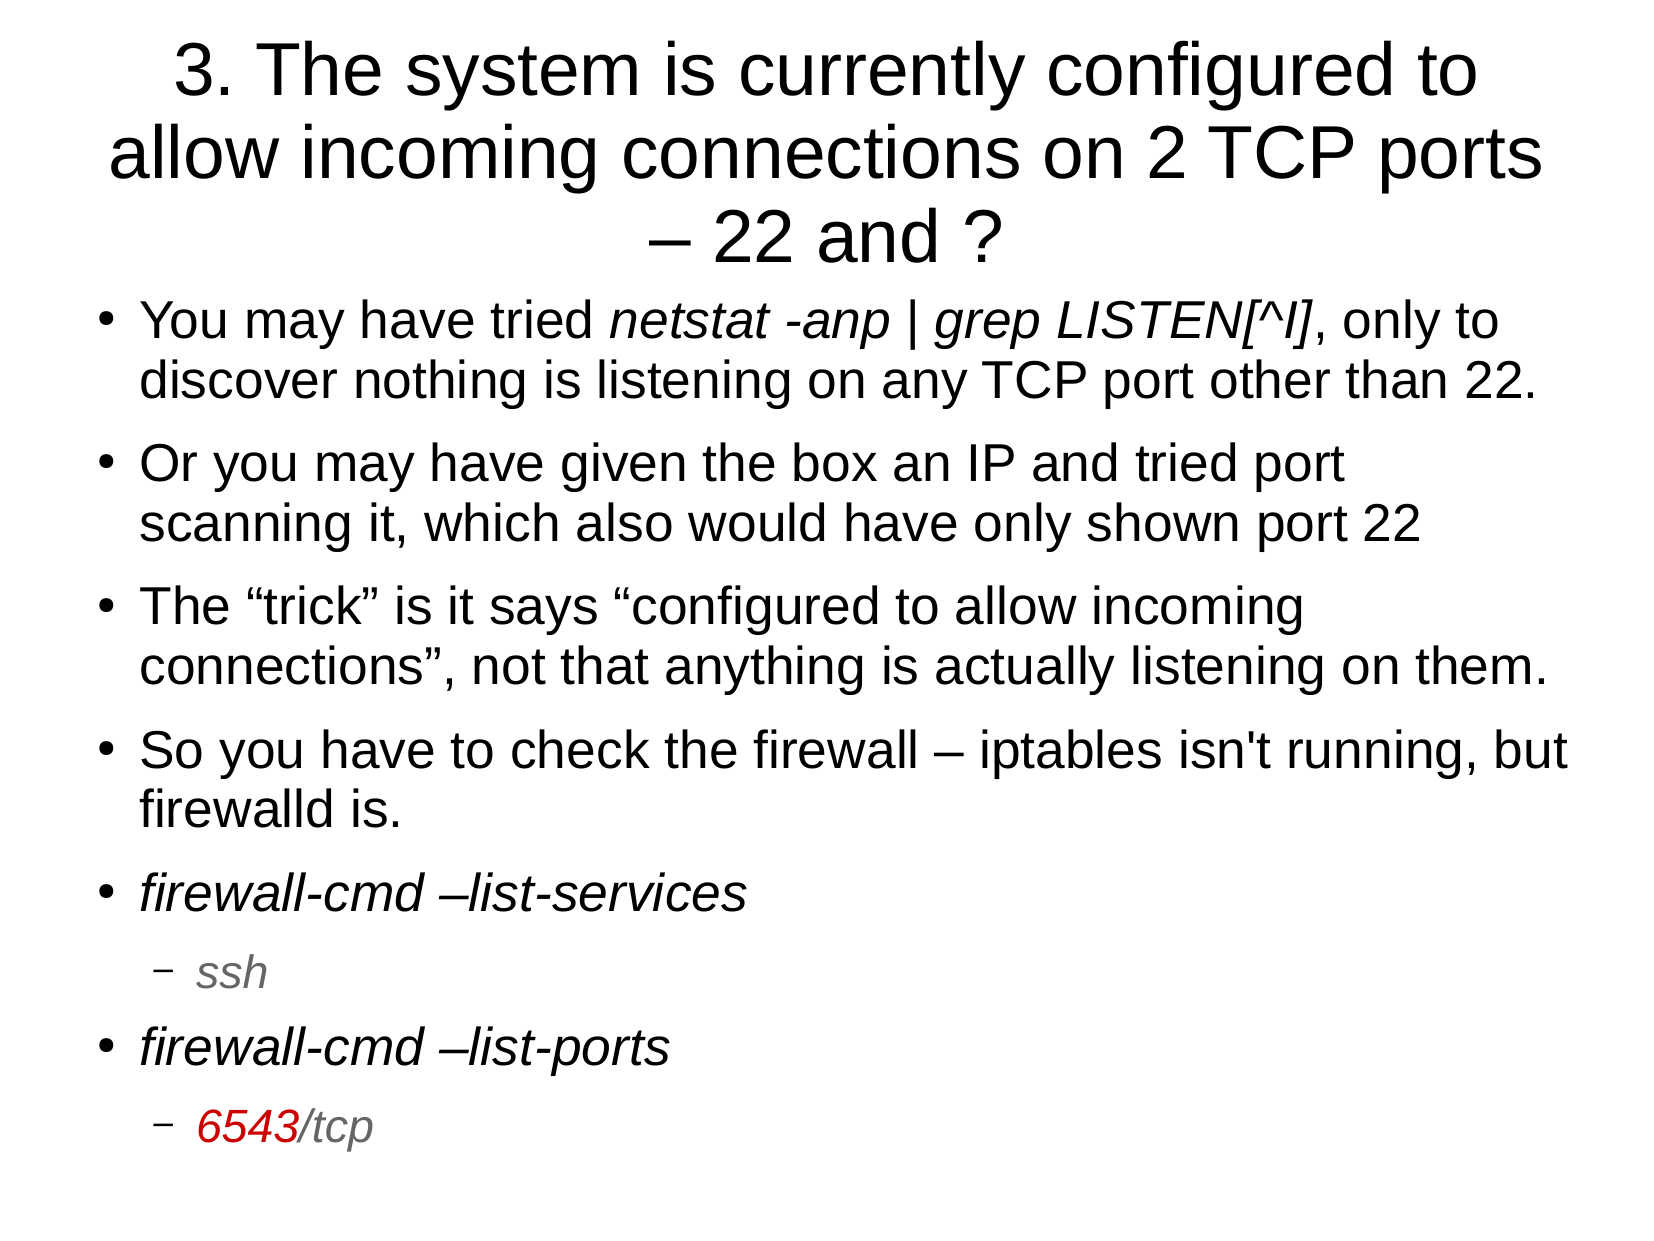

# 3. The system is currently configured to allow incoming connections on 2 TCP ports – 22 and ?
You may have tried netstat -anp | grep LISTEN[^I], only to discover nothing is listening on any TCP port other than 22.
Or you may have given the box an IP and tried port scanning it, which also would have only shown port 22
The “trick” is it says “configured to allow incoming connections”, not that anything is actually listening on them.
So you have to check the firewall – iptables isn't running, but firewalld is.
firewall-cmd –list-services
ssh
firewall-cmd –list-ports
6543/tcp